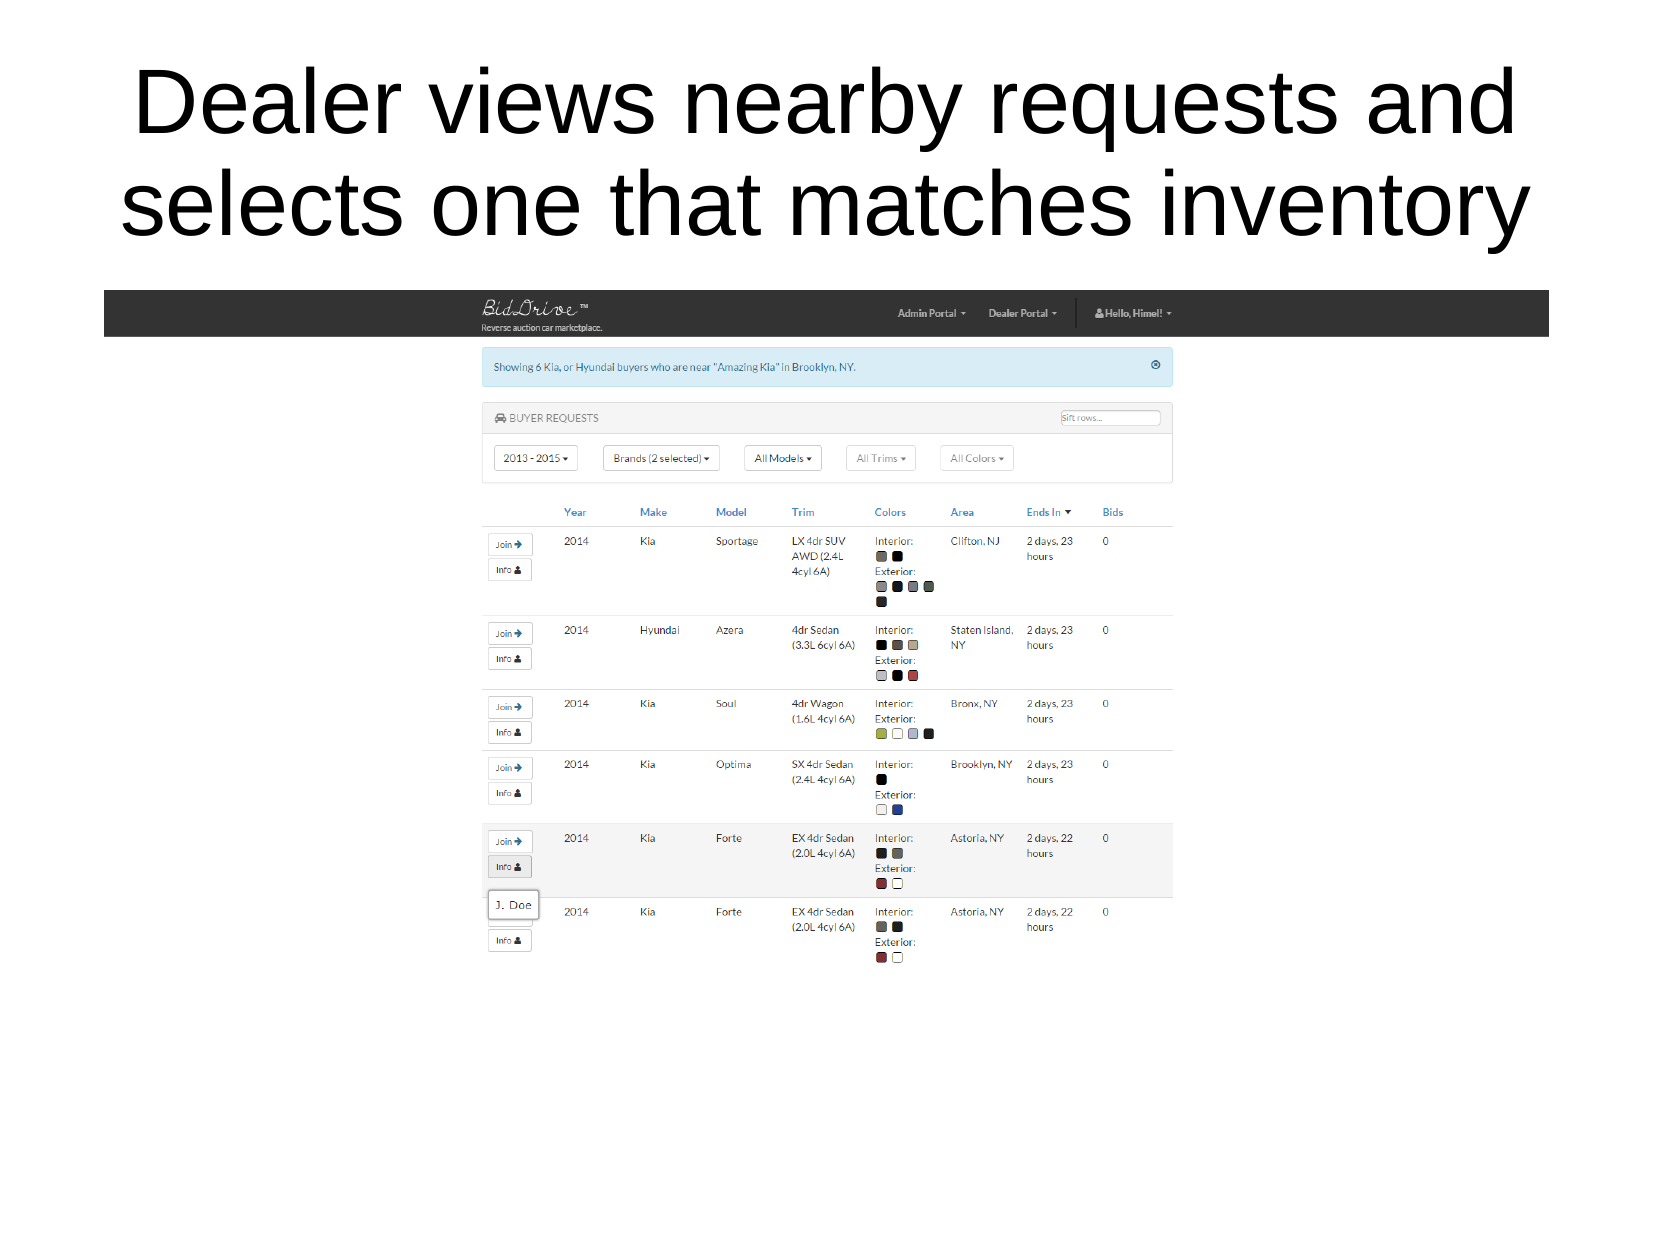

# Dealer views nearby requests and selects one that matches inventory